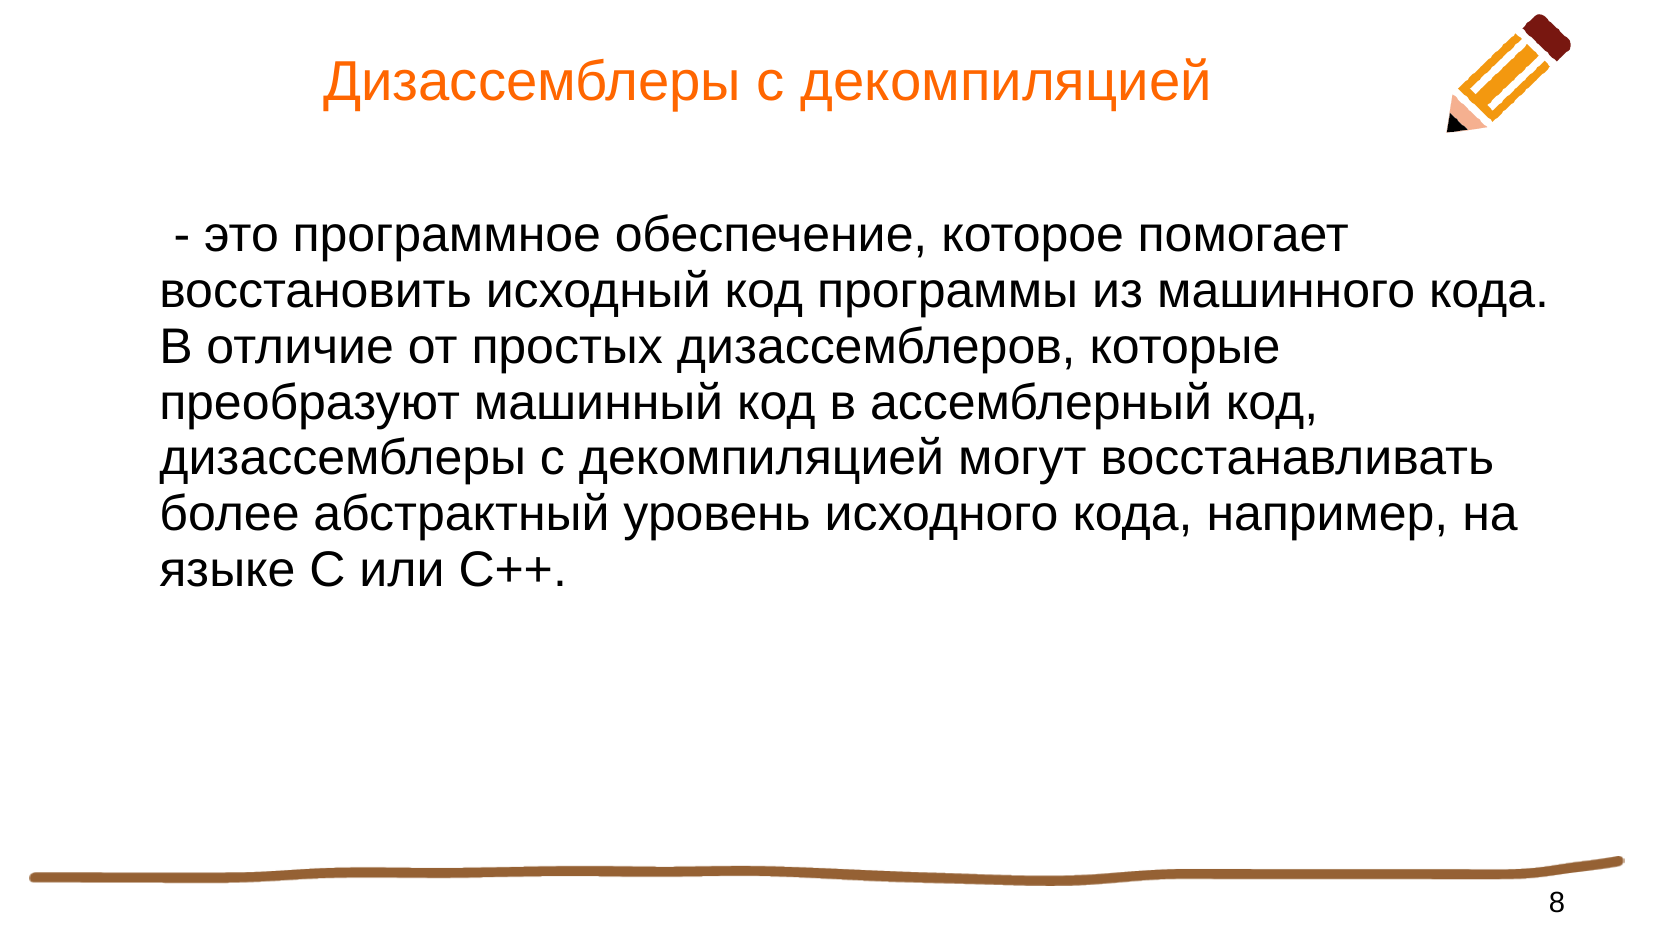

# Дизассемблеры с декомпиляцией
 - это программное обеспечение, которое помогает восстановить исходный код программы из машинного кода. В отличие от простых дизассемблеров, которые преобразуют машинный код в ассемблерный код, дизассемблеры с декомпиляцией могут восстанавливать более абстрактный уровень исходного кода, например, на языке C или C++.
8